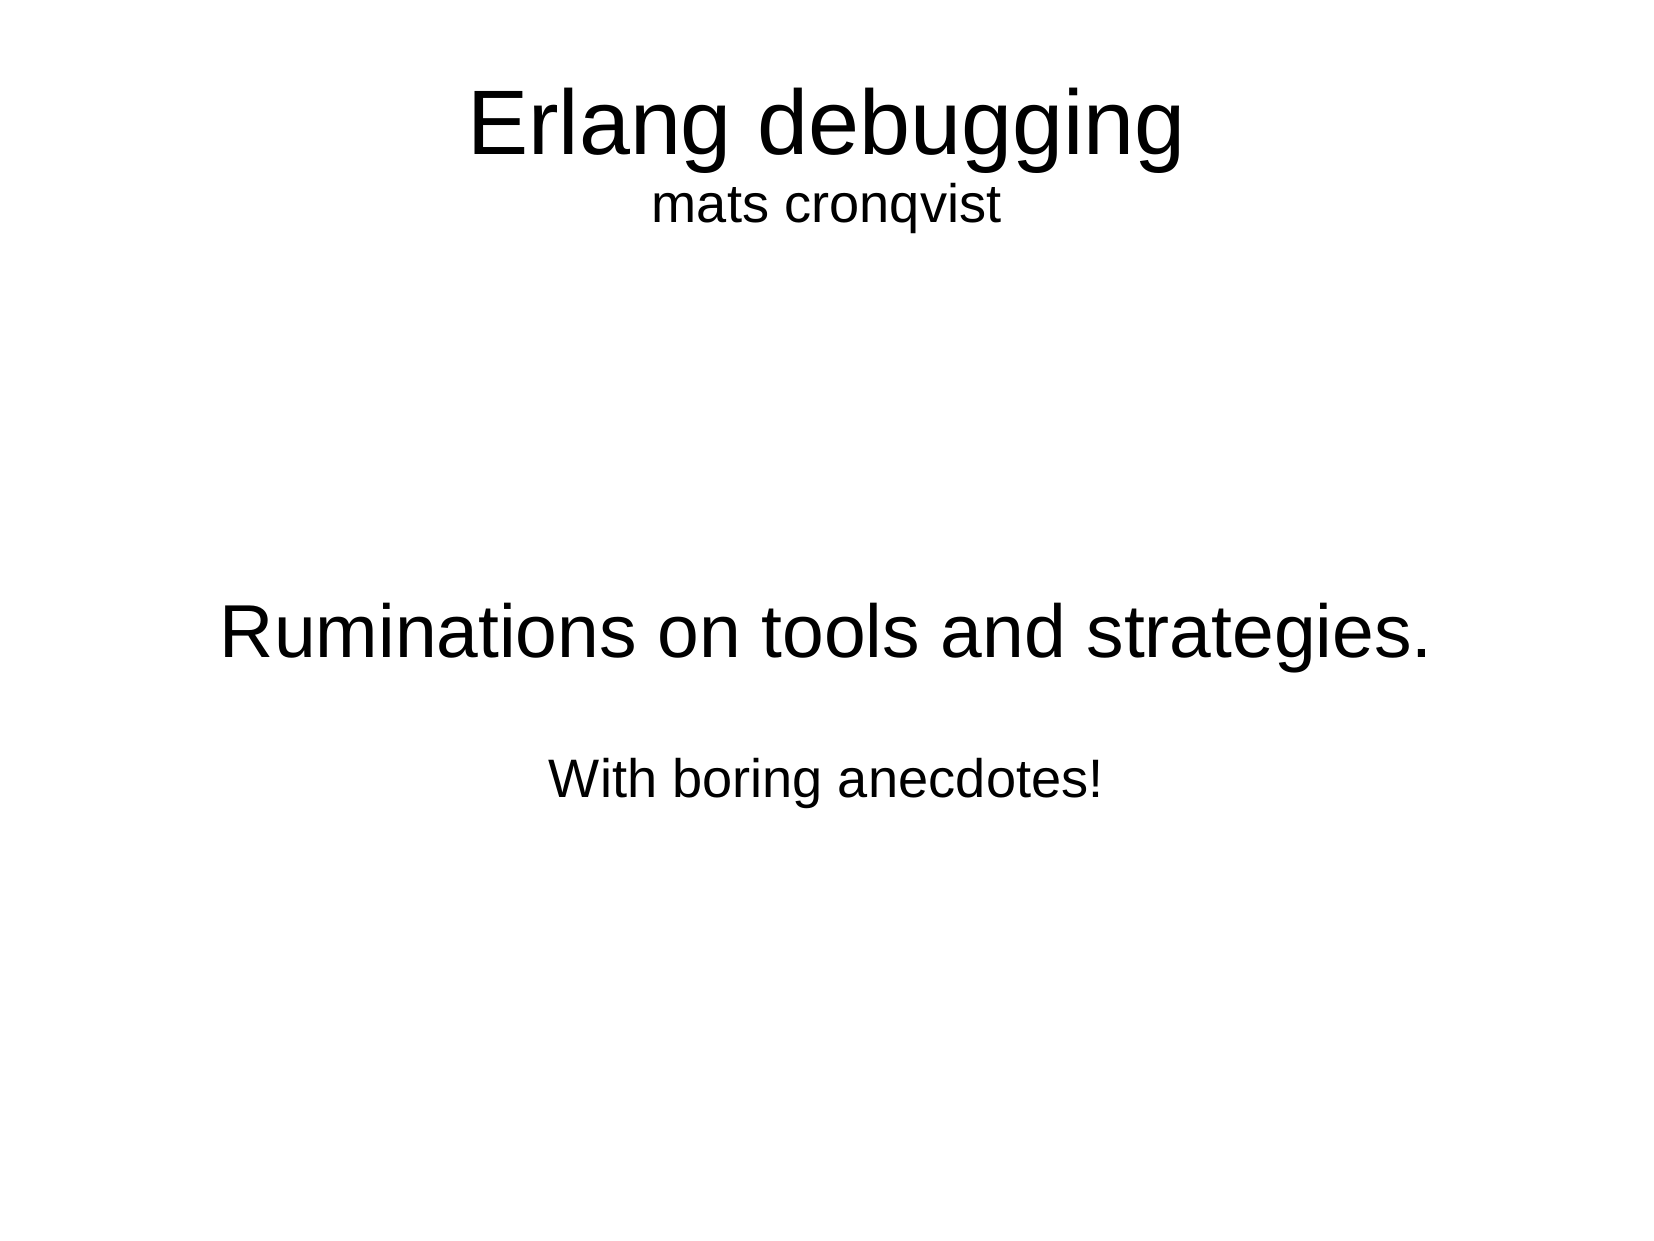

# Erlang debugging mats cronqvist
Ruminations on tools and strategies.
With boring anecdotes!